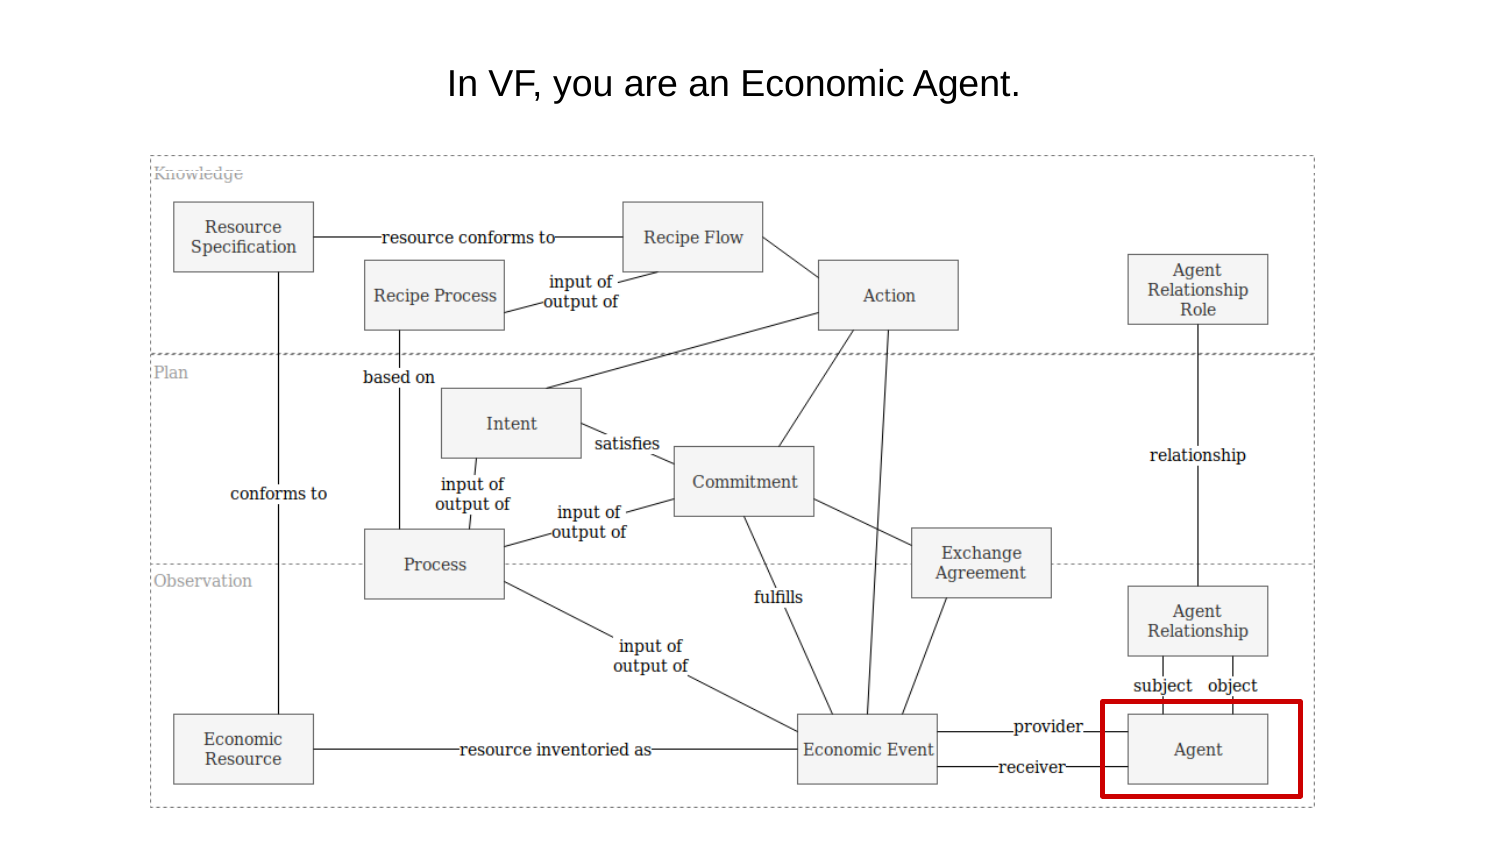

In VF, you are an Economic Agent.